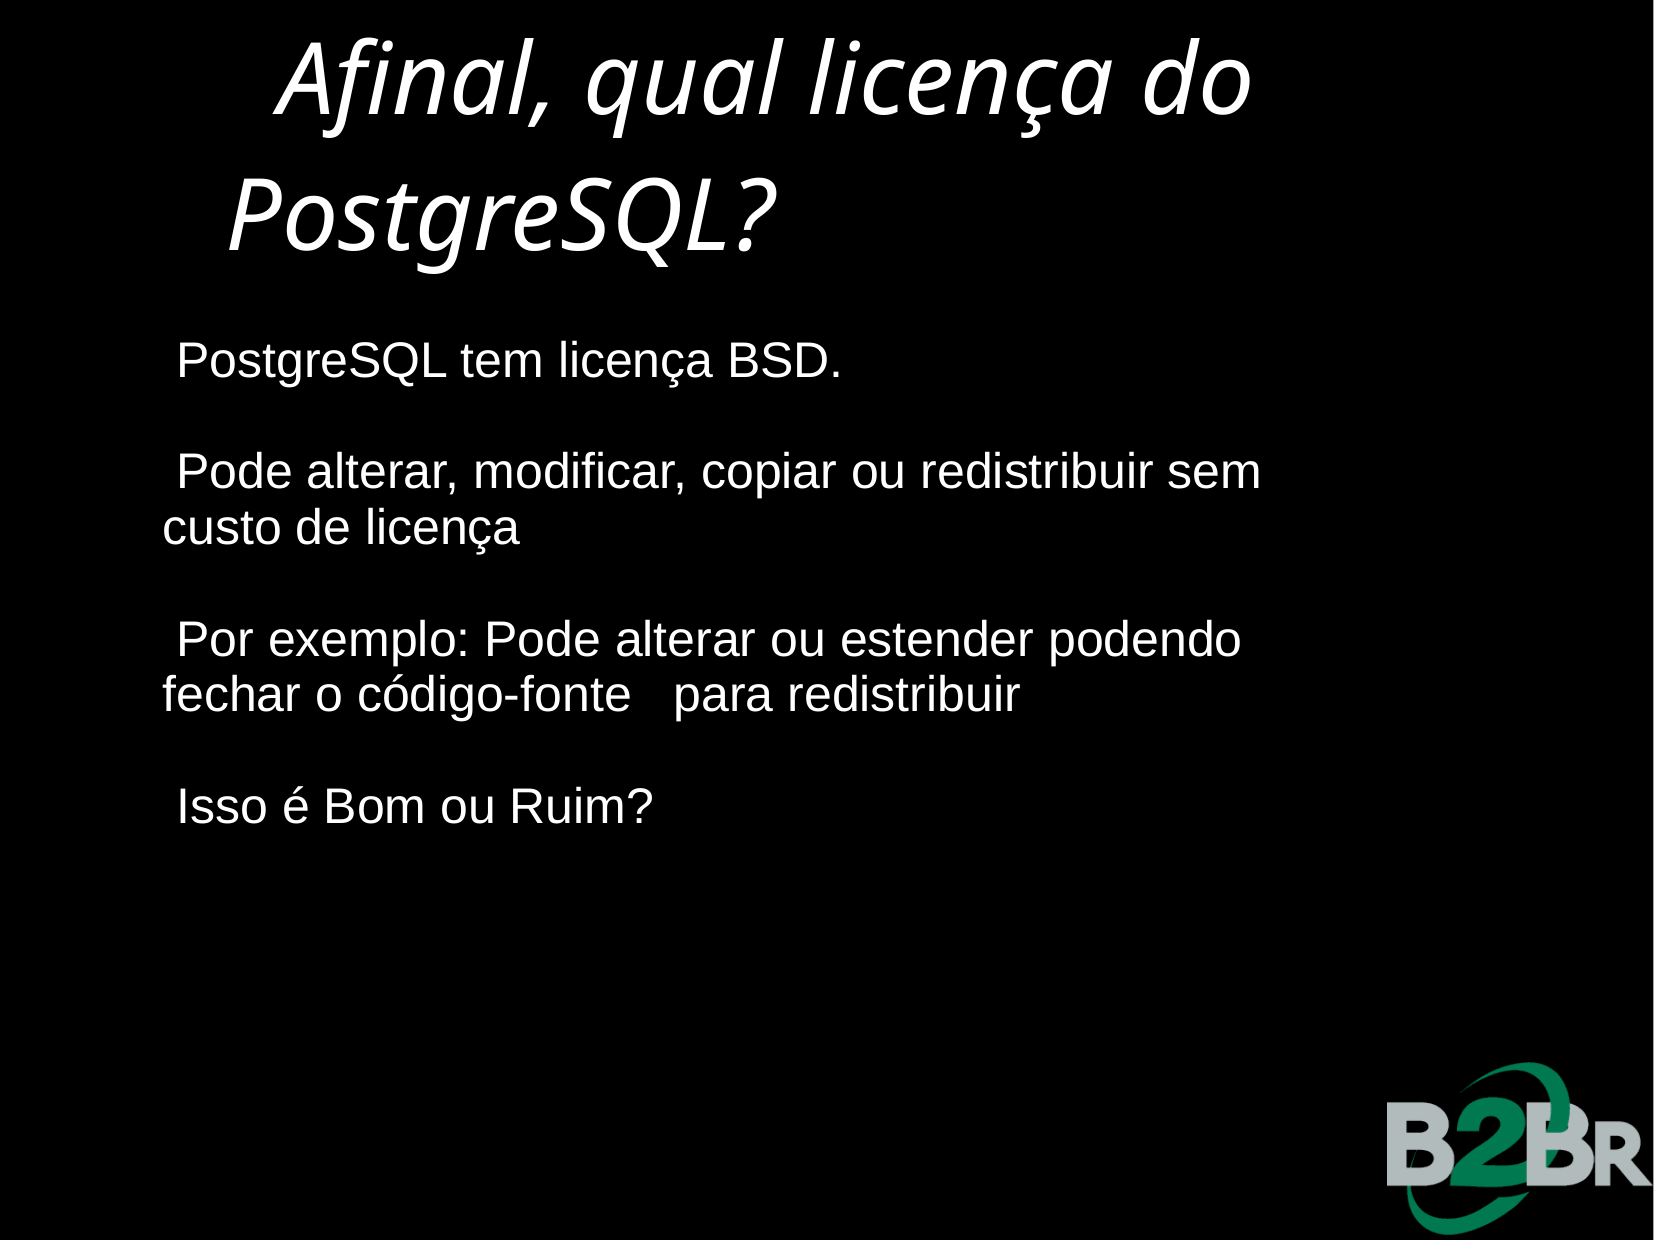

Afinal, qual licença do PostgreSQL?
 PostgreSQL tem licença BSD.
 Pode alterar, modificar, copiar ou redistribuir sem custo de licença
 Por exemplo: Pode alterar ou estender podendo fechar o código-fonte para redistribuir
 Isso é Bom ou Ruim?